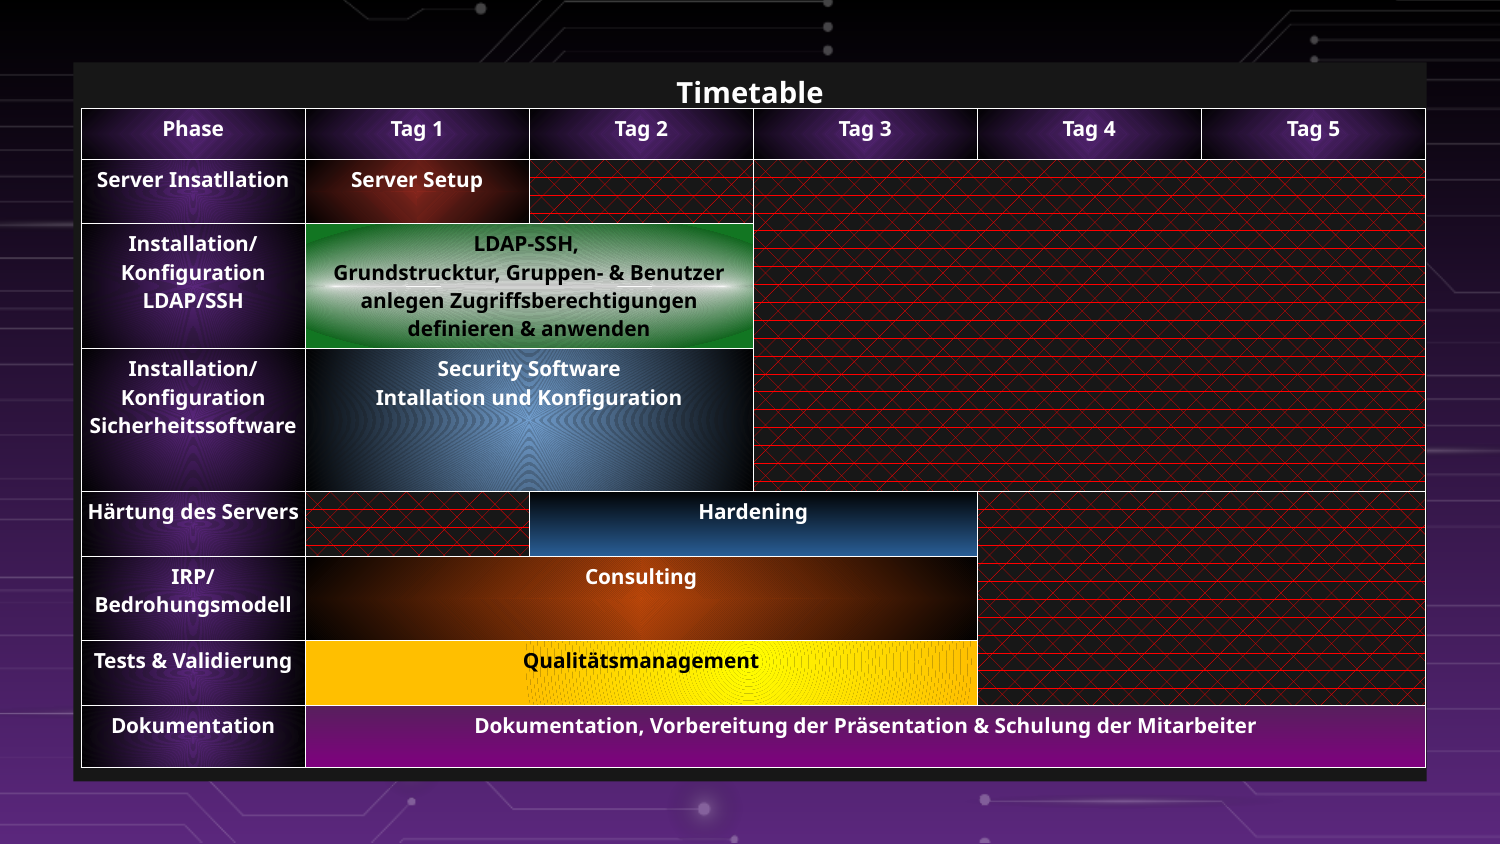

# Timetable
| Phase | Tag 1 | Tag 2 | Tag 3 | Tag 4 | Tag 5 |
| --- | --- | --- | --- | --- | --- |
| Server Insatllation | Server Setup | | | | |
| Installation/ Konfiguration LDAP/SSH | LDAP-SSH, Grundstrucktur, Gruppen- & Benutzer anlegen Zugriffsberechtigungen definieren & anwenden | | | | |
| Installation/ Konfiguration Sicherheitssoftware | Security Software Intallation und Konfiguration | | | | |
| Härtung des Servers | | Hardening | | | |
| IRP/ Bedrohungsmodell | Consulting | | | | |
| Tests & Validierung | Qualitätsmanagement | | | | |
| Dokumentation | Dokumentation, Vorbereitung der Präsentation & Schulung der Mitarbeiter | | | | |